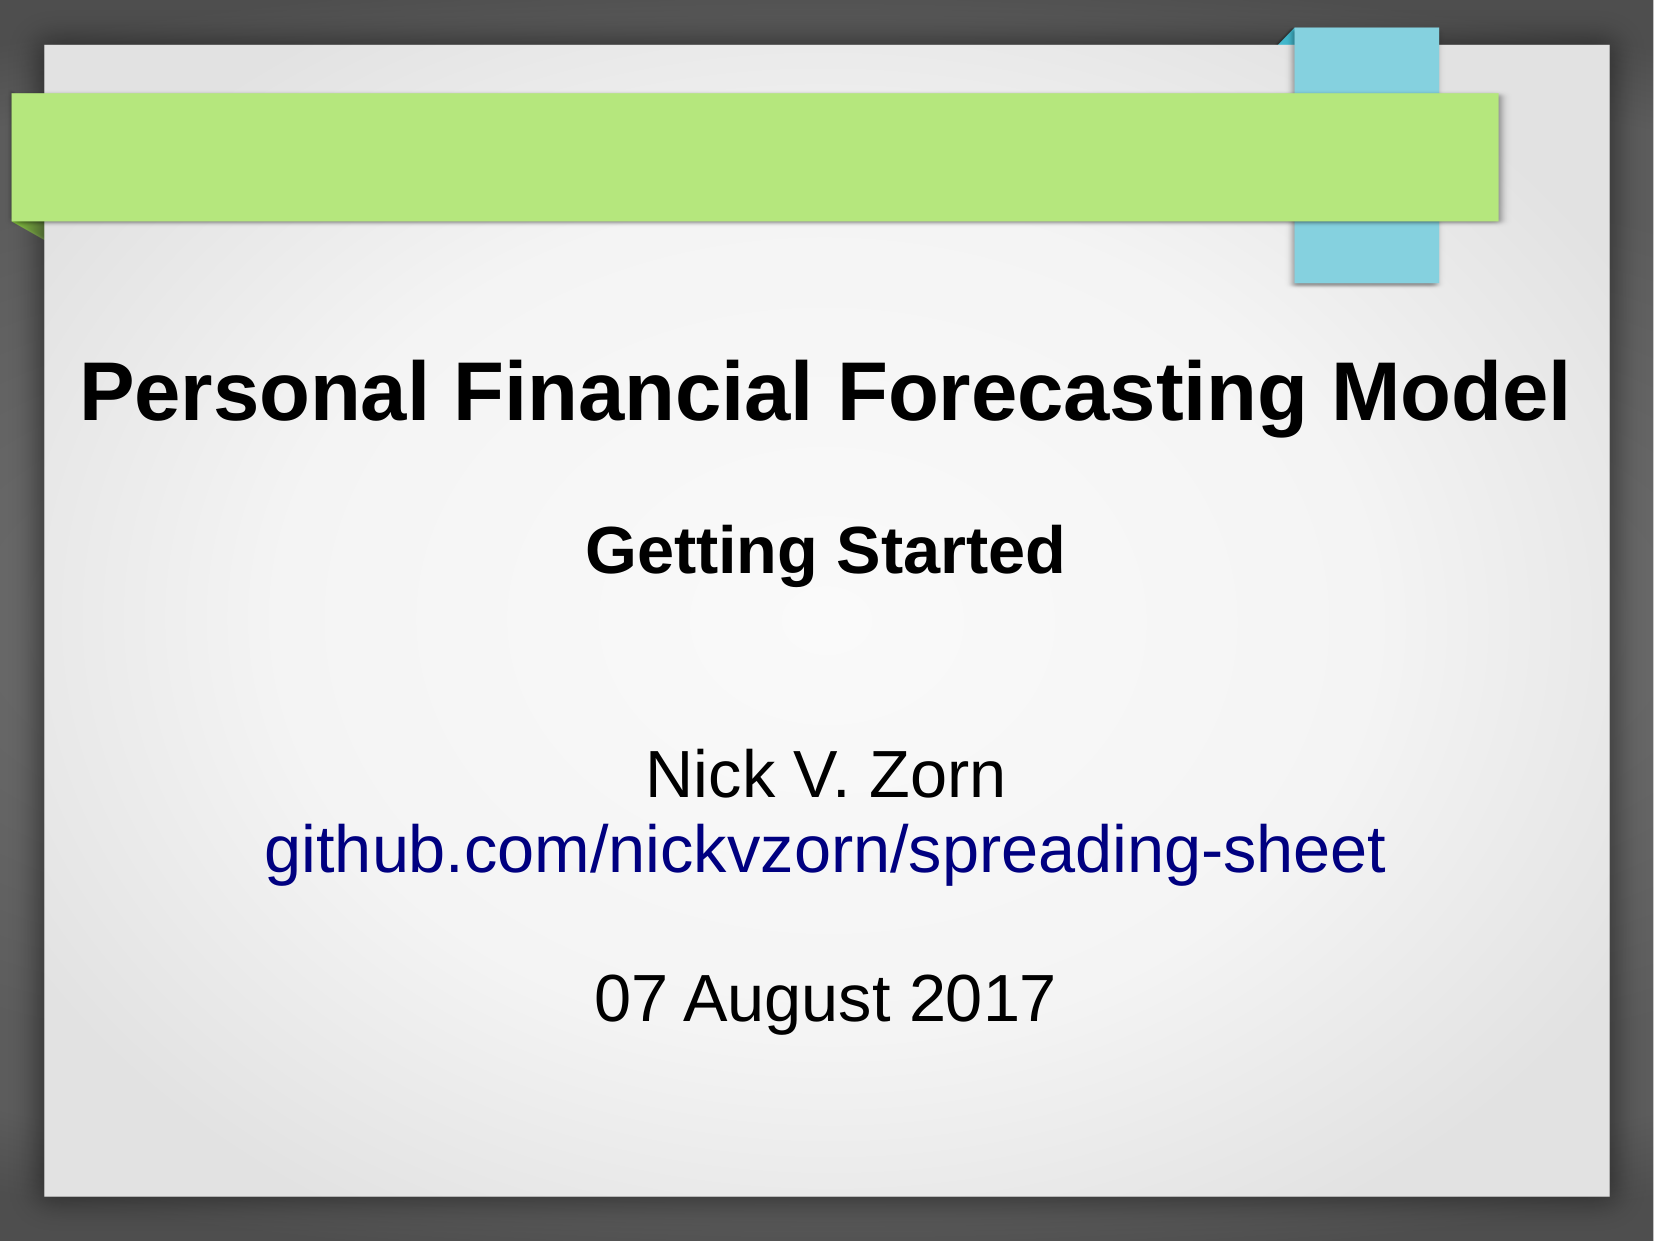

# Personal Financial Forecasting Model
Getting Started
Nick V. Zorn
github.com/nickvzorn/spreading-sheet
07 August 2017